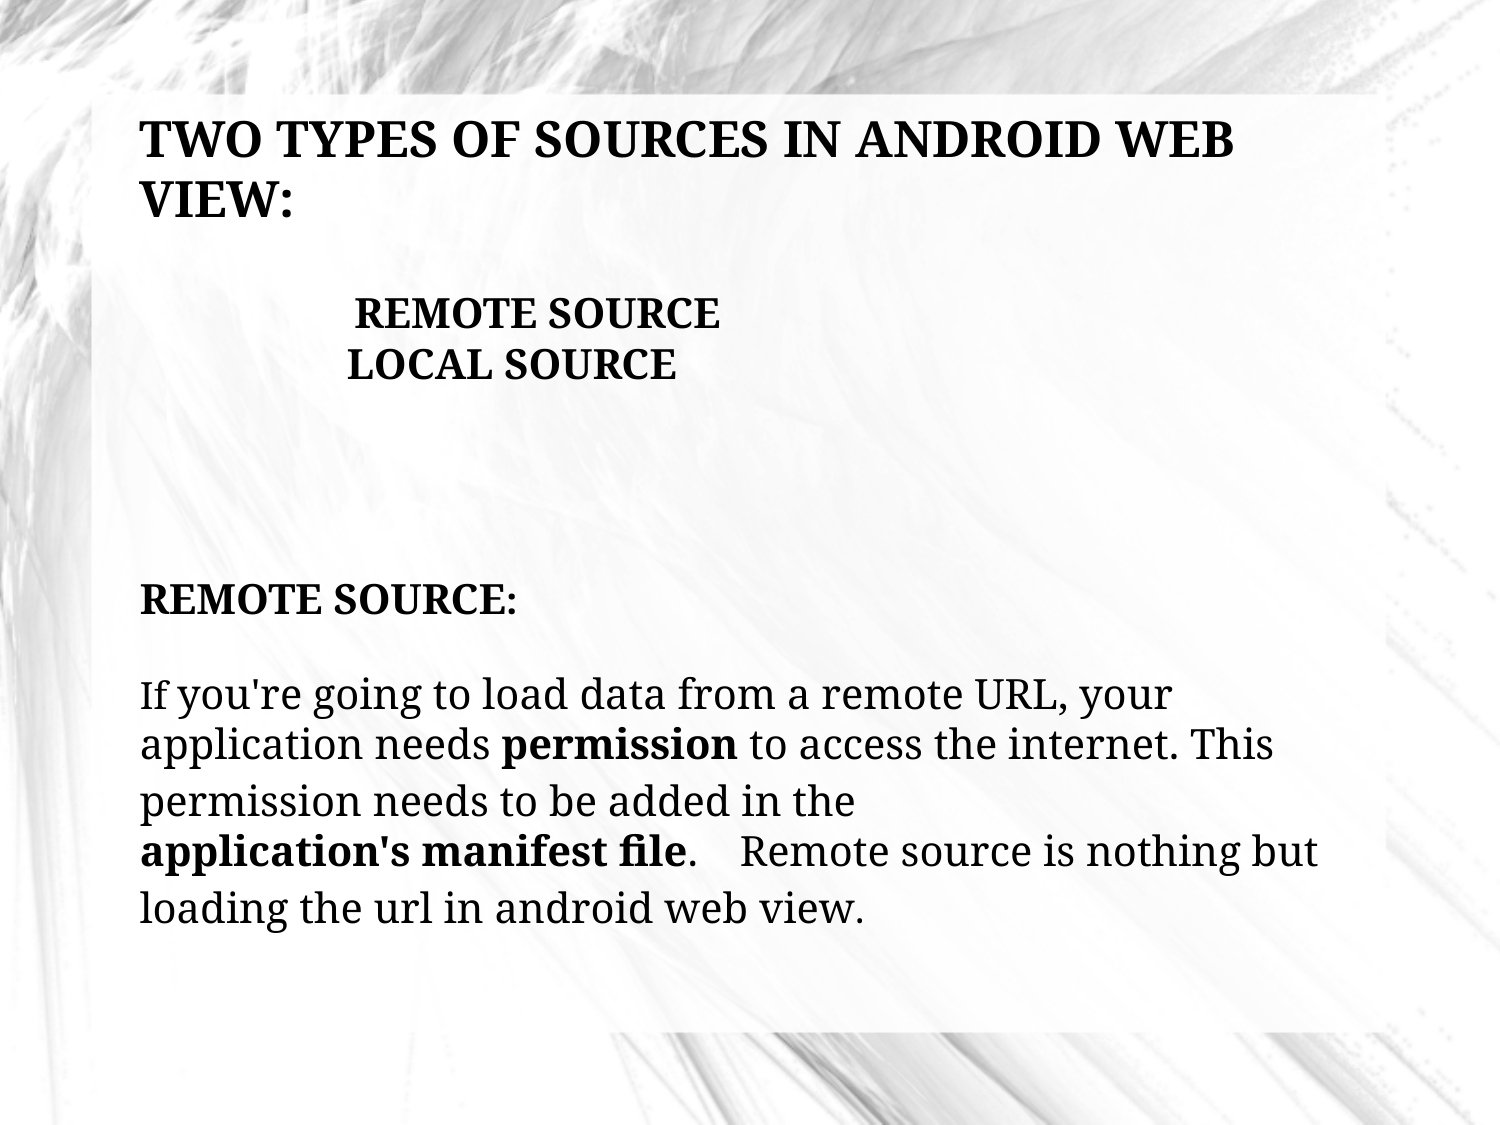

TWO TYPES OF SOURCES IN ANDROID WEB VIEW:
 REMOTE SOURCE
	 LOCAL SOURCE
REMOTE SOURCE:
If you're going to load data from a remote URL, your application needs permission to access the internet. This permission needs to be added in the application's manifest file. 	Remote source is nothing but loading the url in android web view.